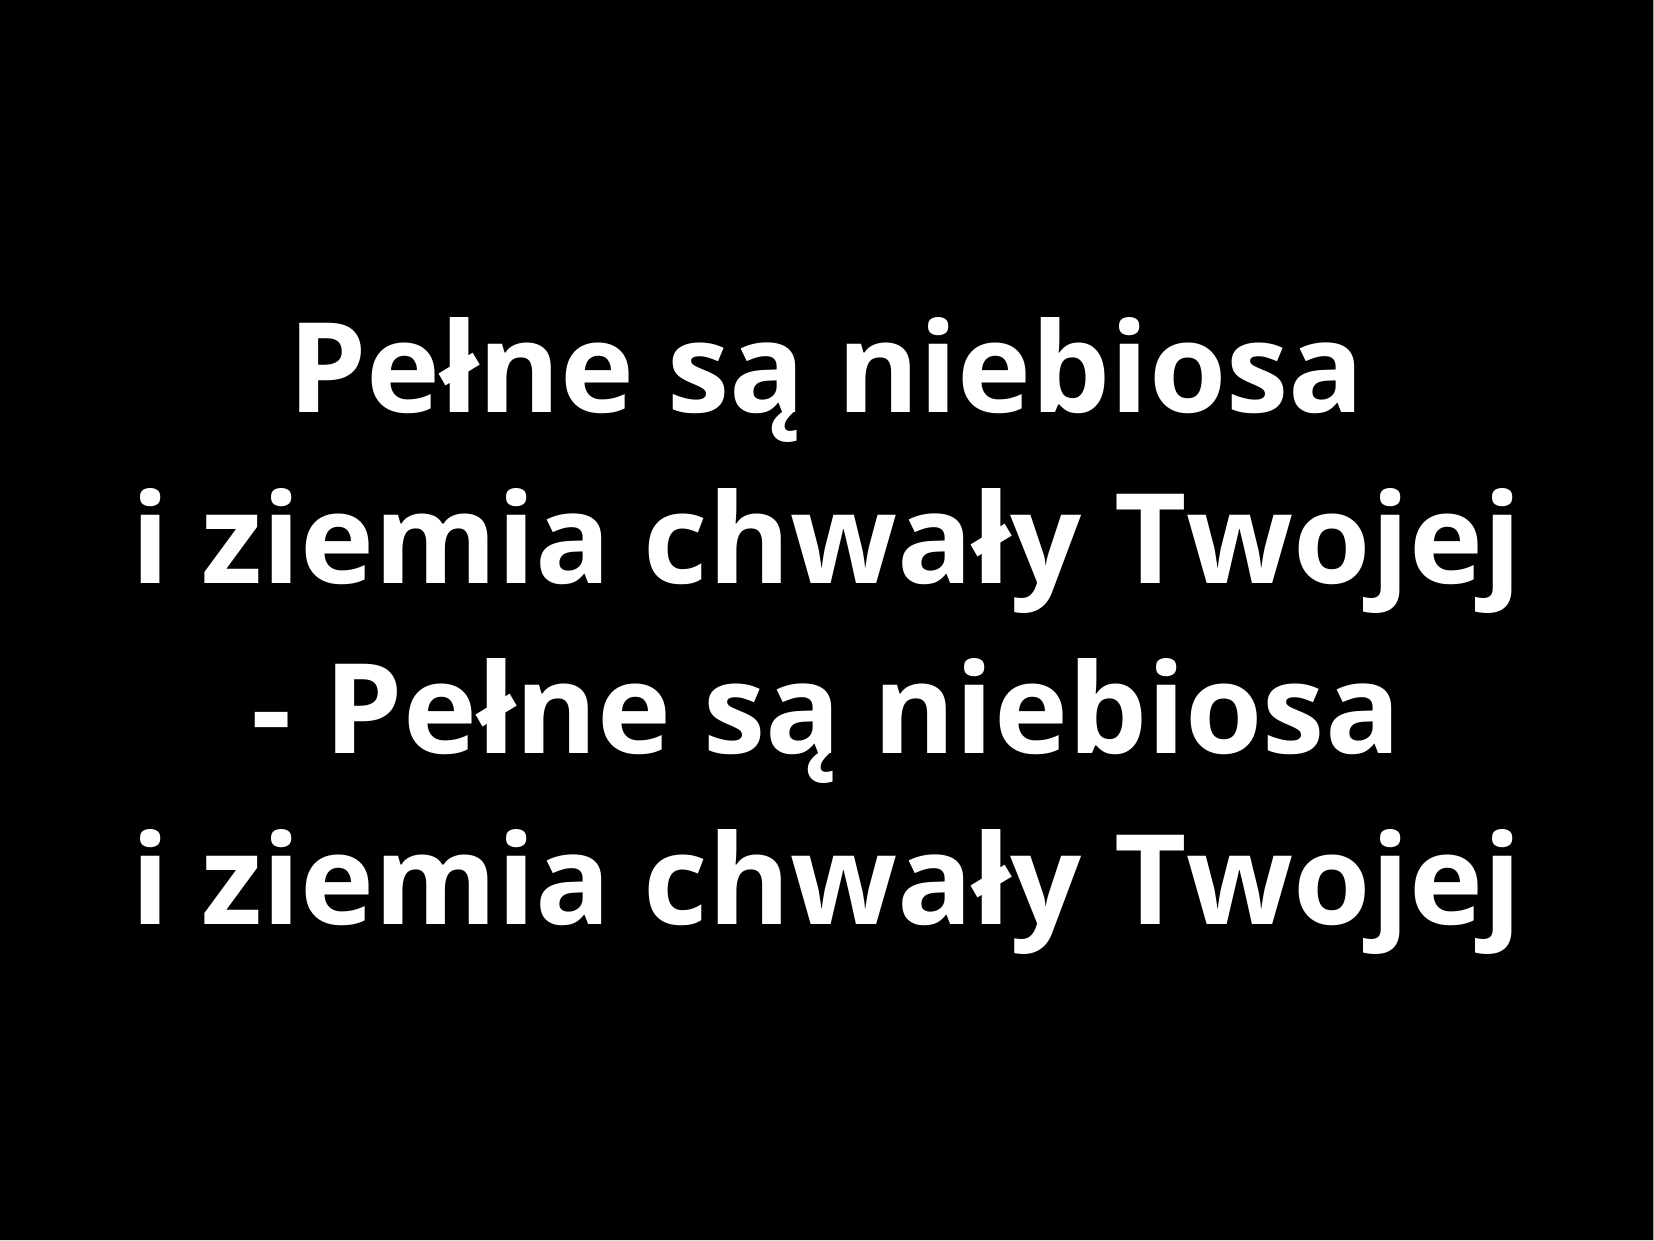

# Pełne są niebiosa i ziemia chwały Twojej - Pełne są niebiosa i ziemia chwały Twojej